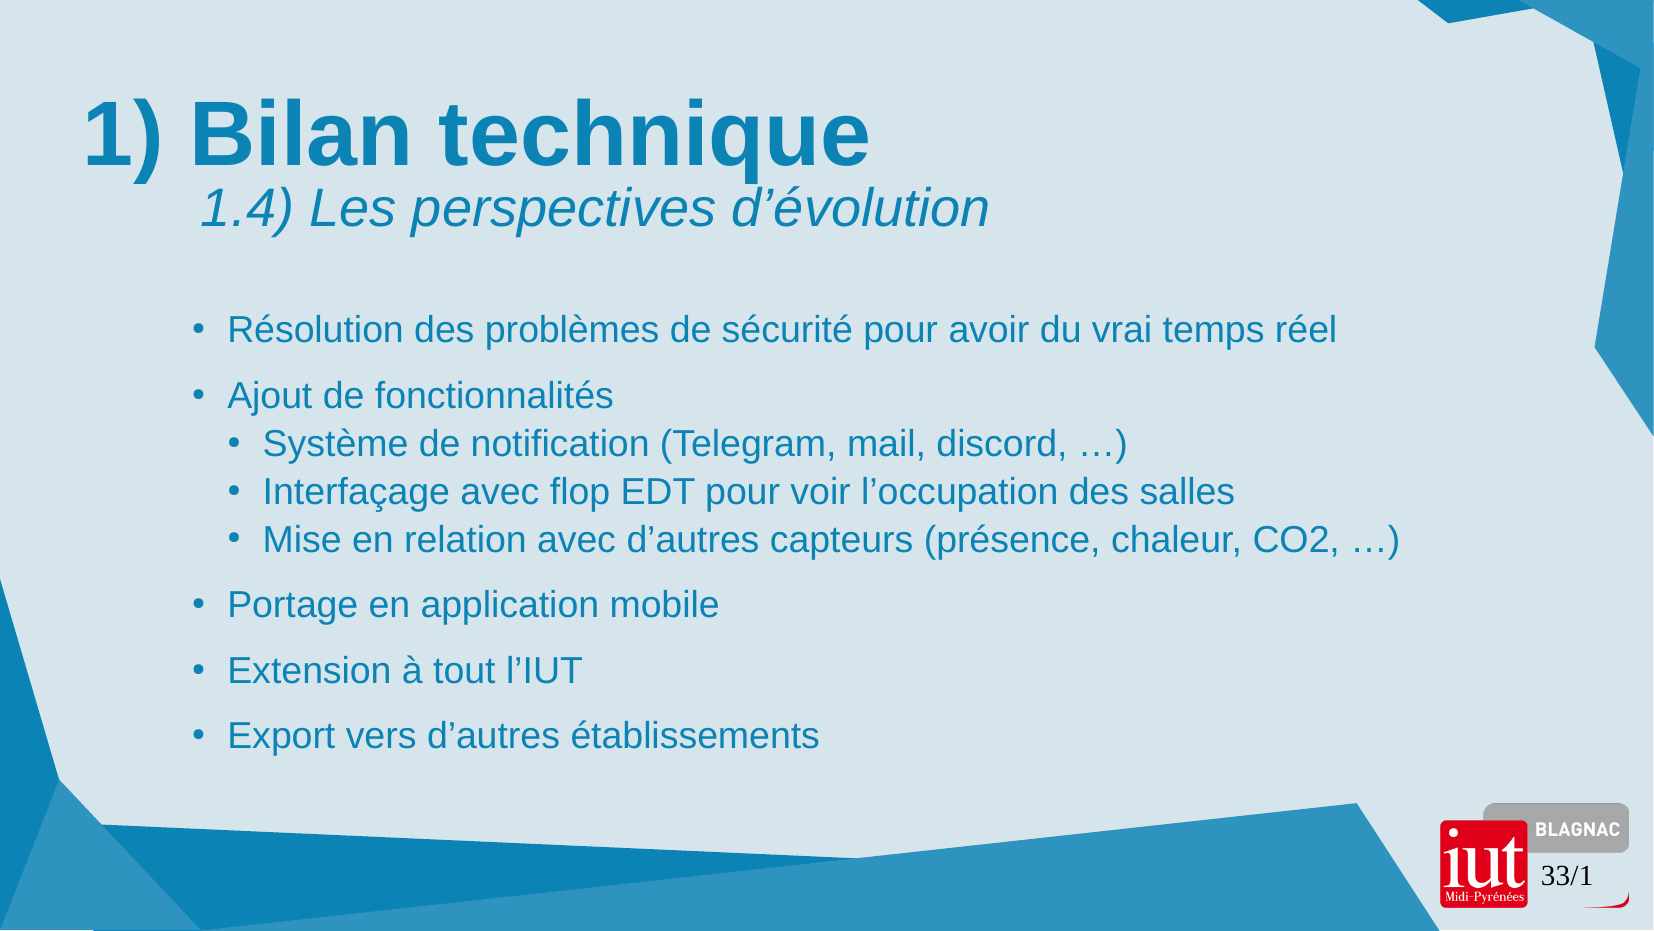

# 1) Bilan technique
1.4) Les perspectives d’évolution
Résolution des problèmes de sécurité pour avoir du vrai temps réel
Ajout de fonctionnalités
Système de notification (Telegram, mail, discord, …)
Interfaçage avec flop EDT pour voir l’occupation des salles
Mise en relation avec d’autres capteurs (présence, chaleur, CO2, …)
Portage en application mobile
Extension à tout l’IUT
Export vers d’autres établissements
33